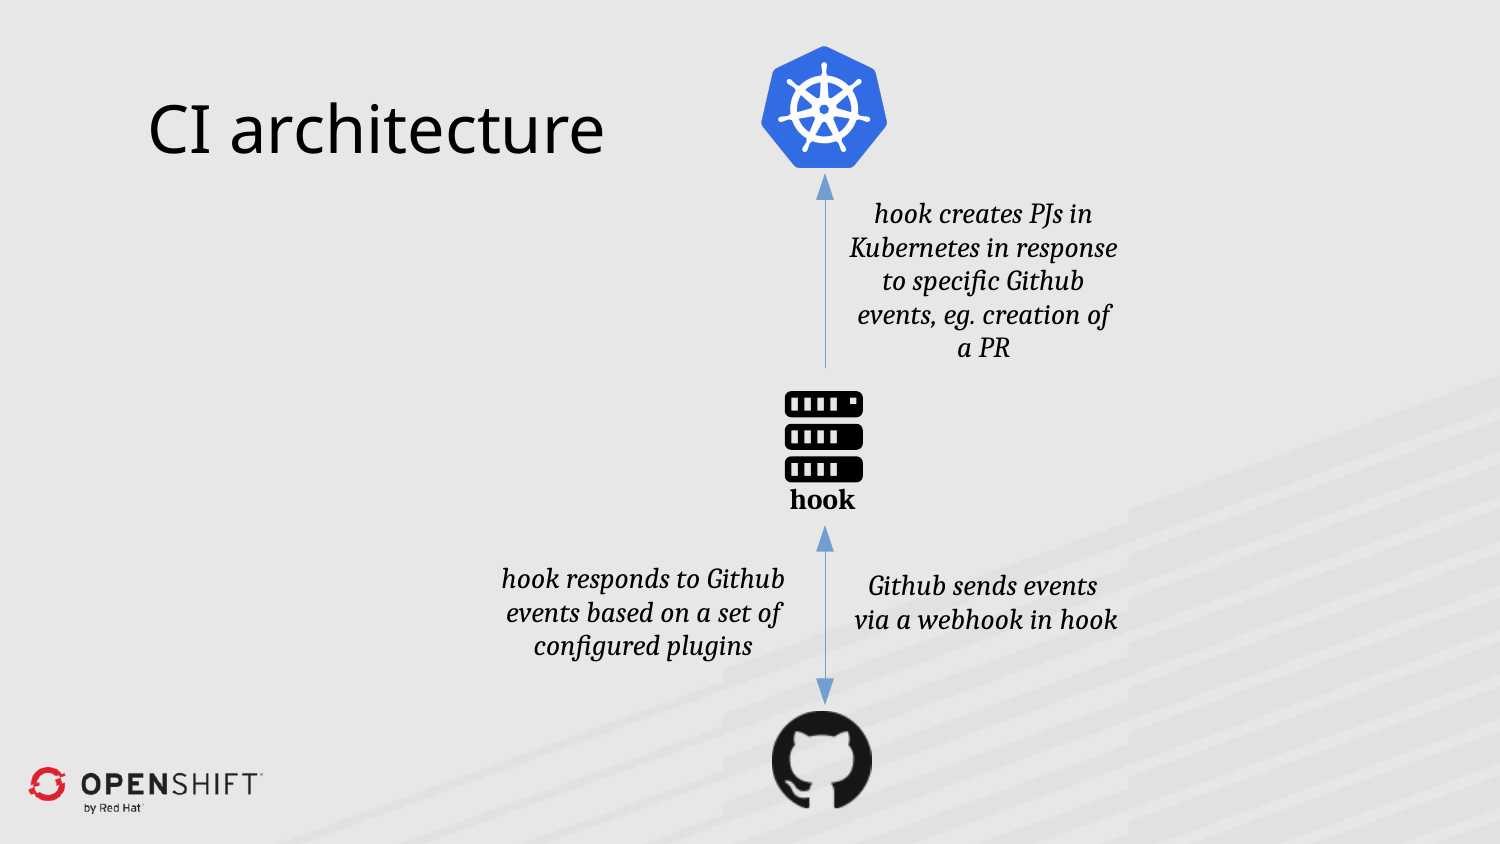

CI architecture
hook creates PJs in Kubernetes in response to specific Github events, eg. creation of a PR
#
hook
hook responds to Github
events based on a set of
configured plugins
Github sends events
via a webhook in hook